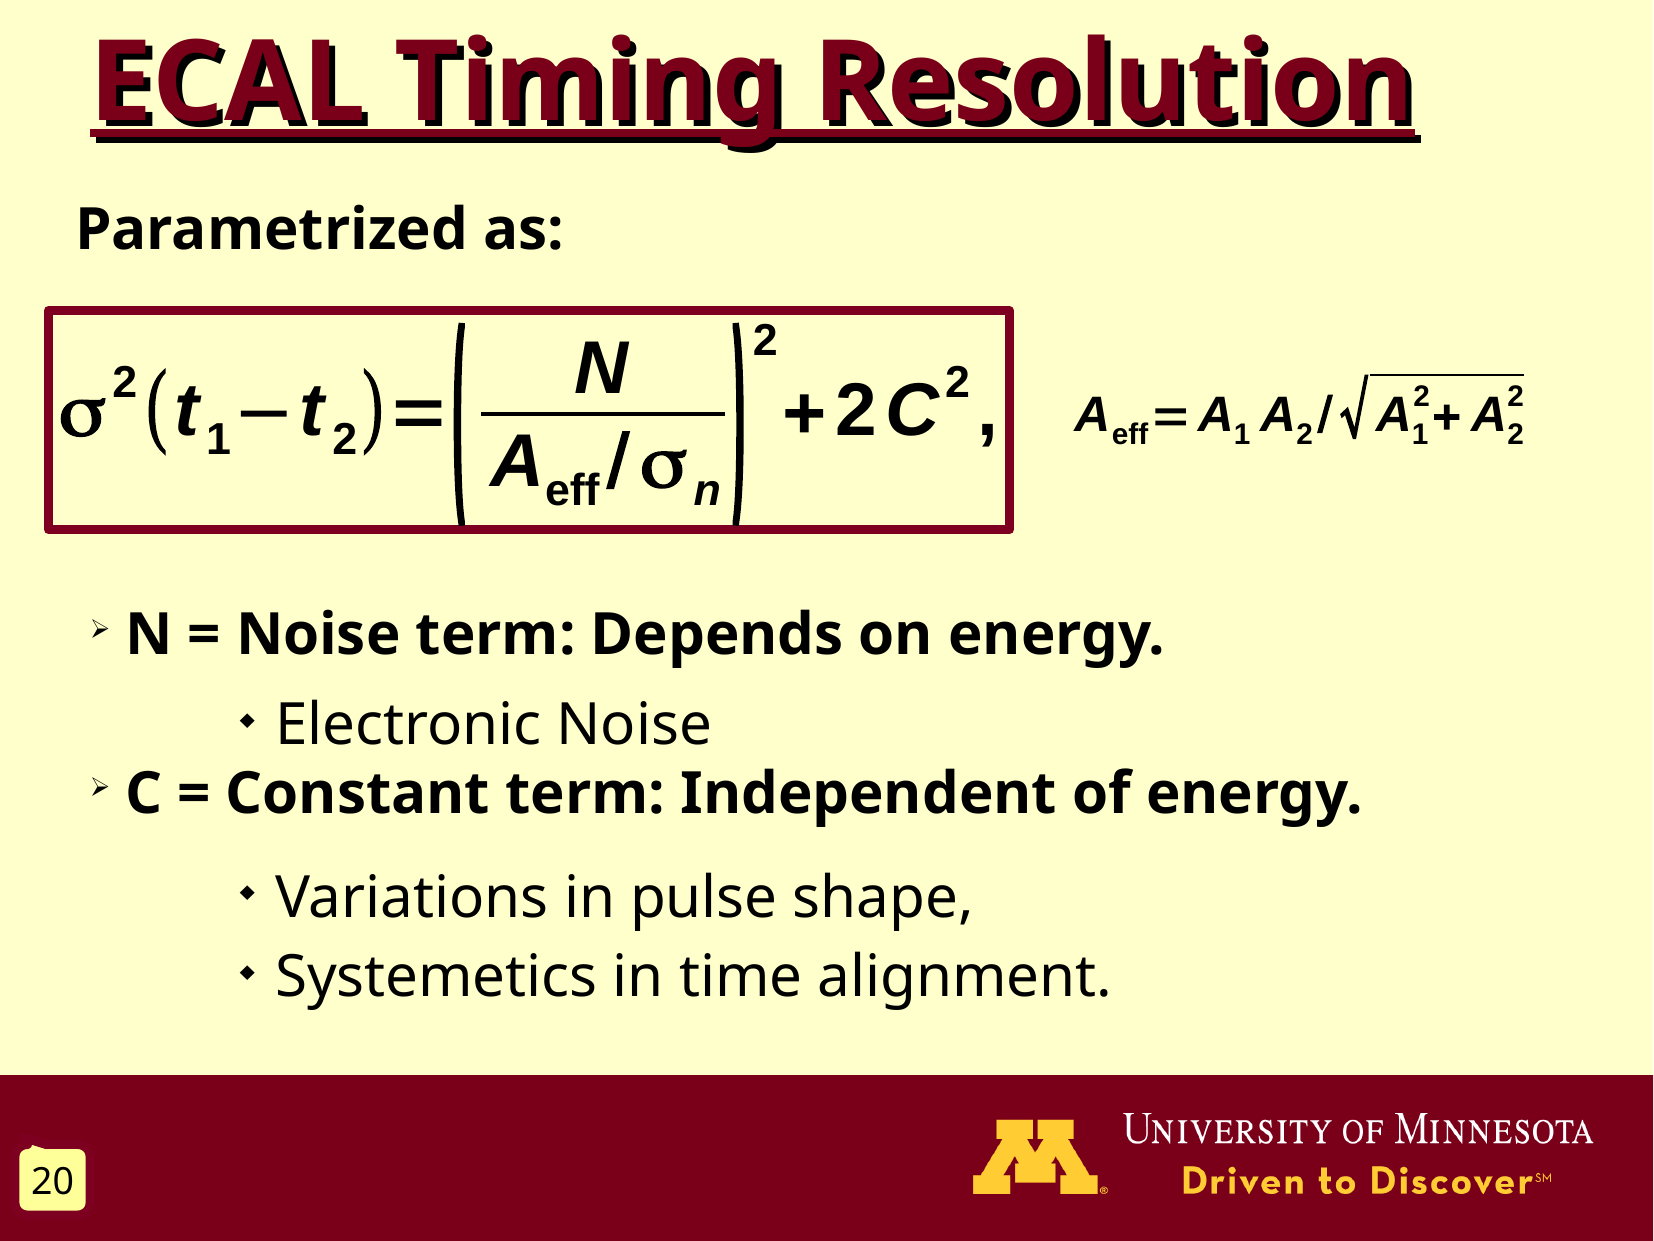

# ECAL Timing Resolution
 Parametrized as:
N = Noise term: Depends on energy.
C = Constant term: Independent of energy.
Electronic Noise
Variations in pulse shape,
Systemetics in time alignment.
20